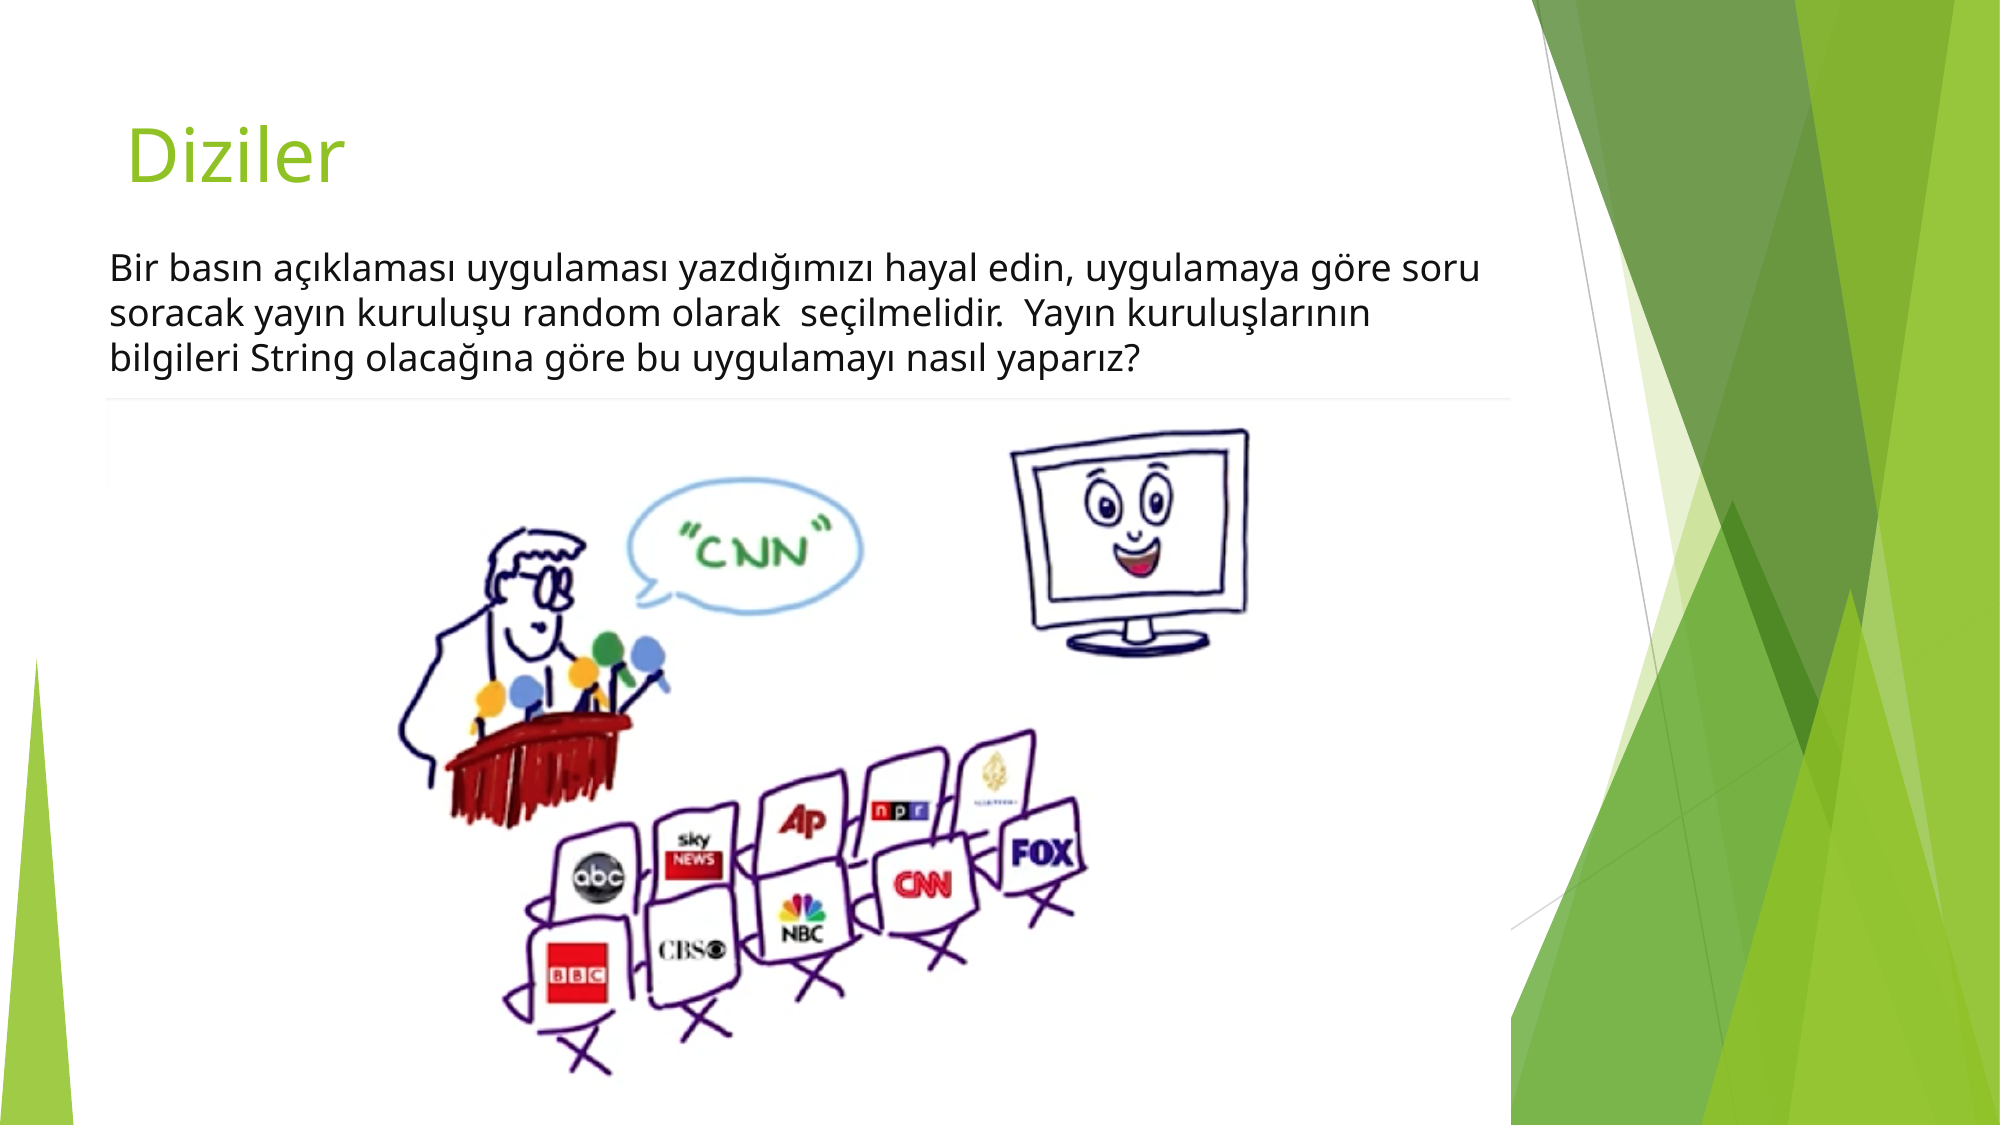

# Diziler
Bir basın açıklaması uygulaması yazdığımızı hayal edin, uygulamaya göre soru soracak yayın kuruluşu random olarak seçilmelidir. Yayın kuruluşlarının bilgileri String olacağına göre bu uygulamayı nasıl yaparız?